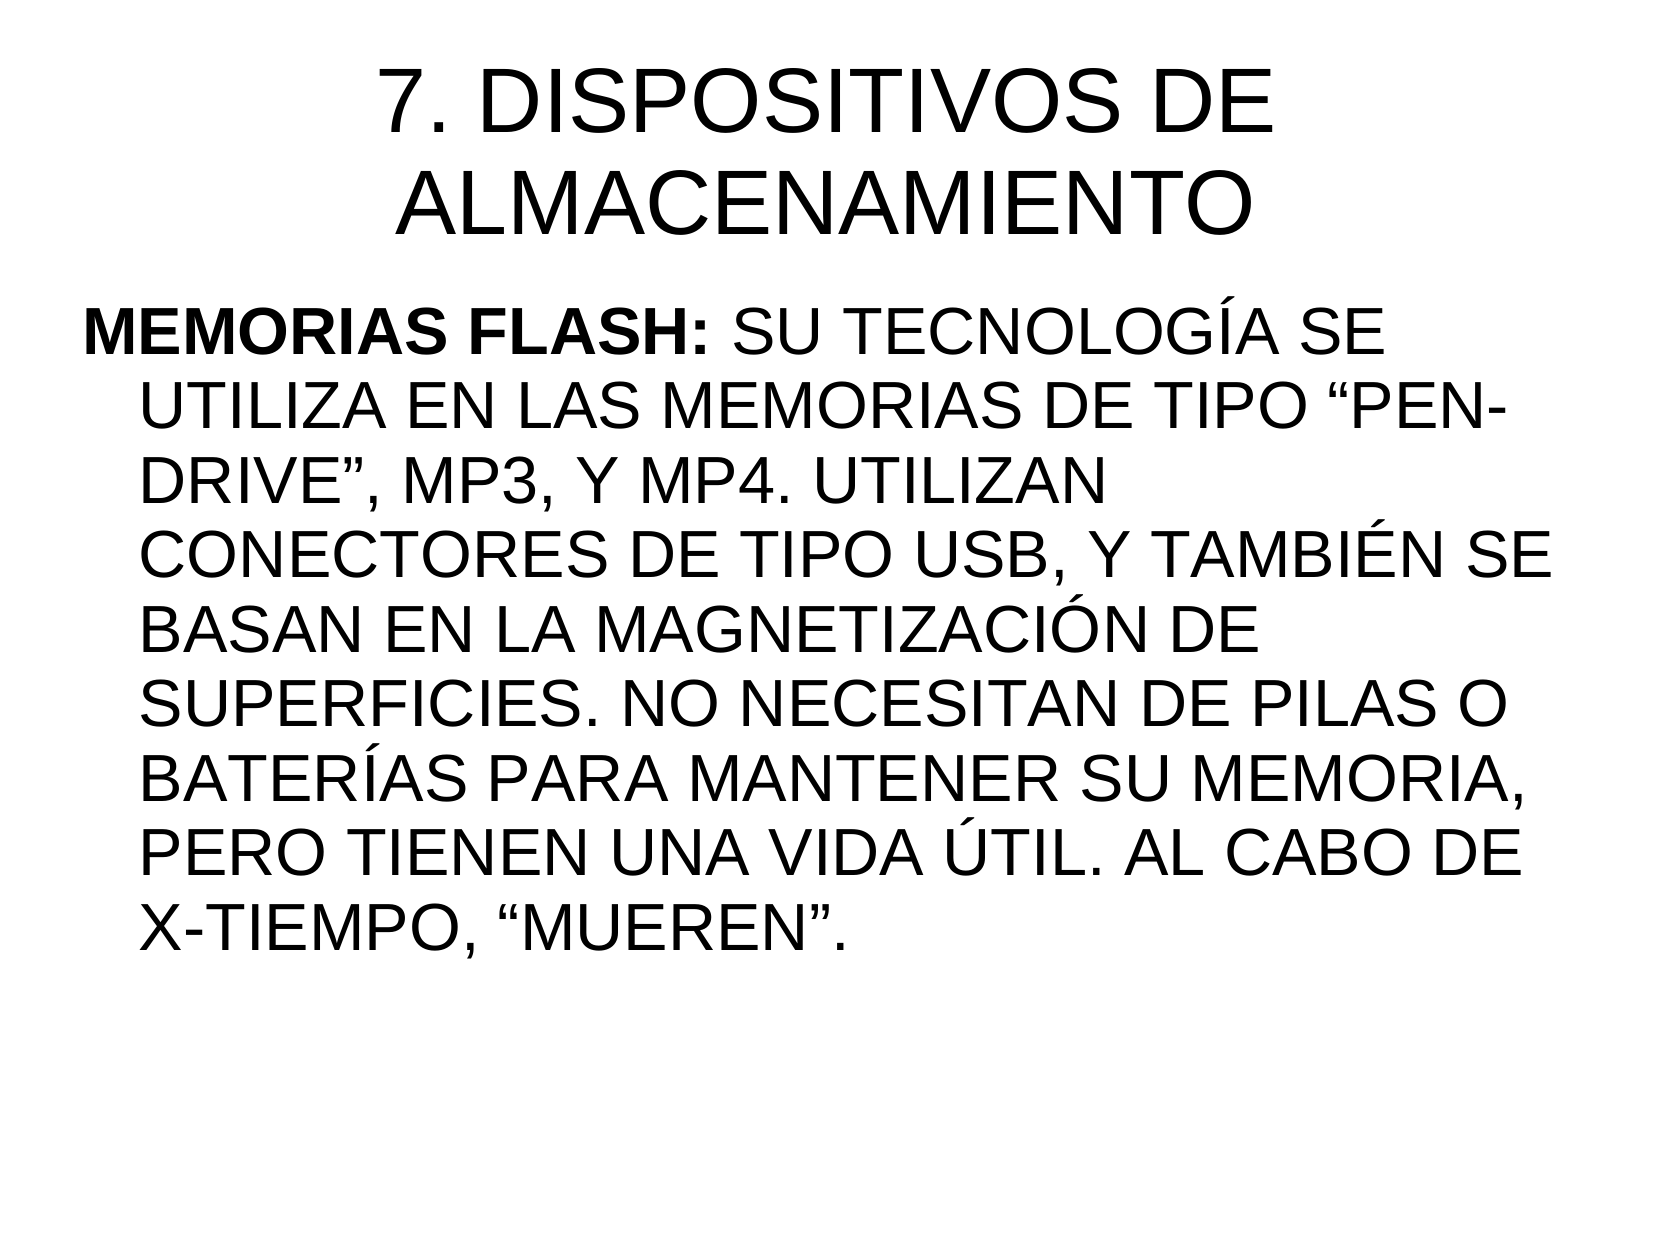

# 7. DISPOSITIVOS DE ALMACENAMIENTO
MEMORIAS FLASH: SU TECNOLOGÍA SE UTILIZA EN LAS MEMORIAS DE TIPO “PEN-DRIVE”, MP3, Y MP4. UTILIZAN CONECTORES DE TIPO USB, Y TAMBIÉN SE BASAN EN LA MAGNETIZACIÓN DE SUPERFICIES. NO NECESITAN DE PILAS O BATERÍAS PARA MANTENER SU MEMORIA, PERO TIENEN UNA VIDA ÚTIL. AL CABO DE X-TIEMPO, “MUEREN”.